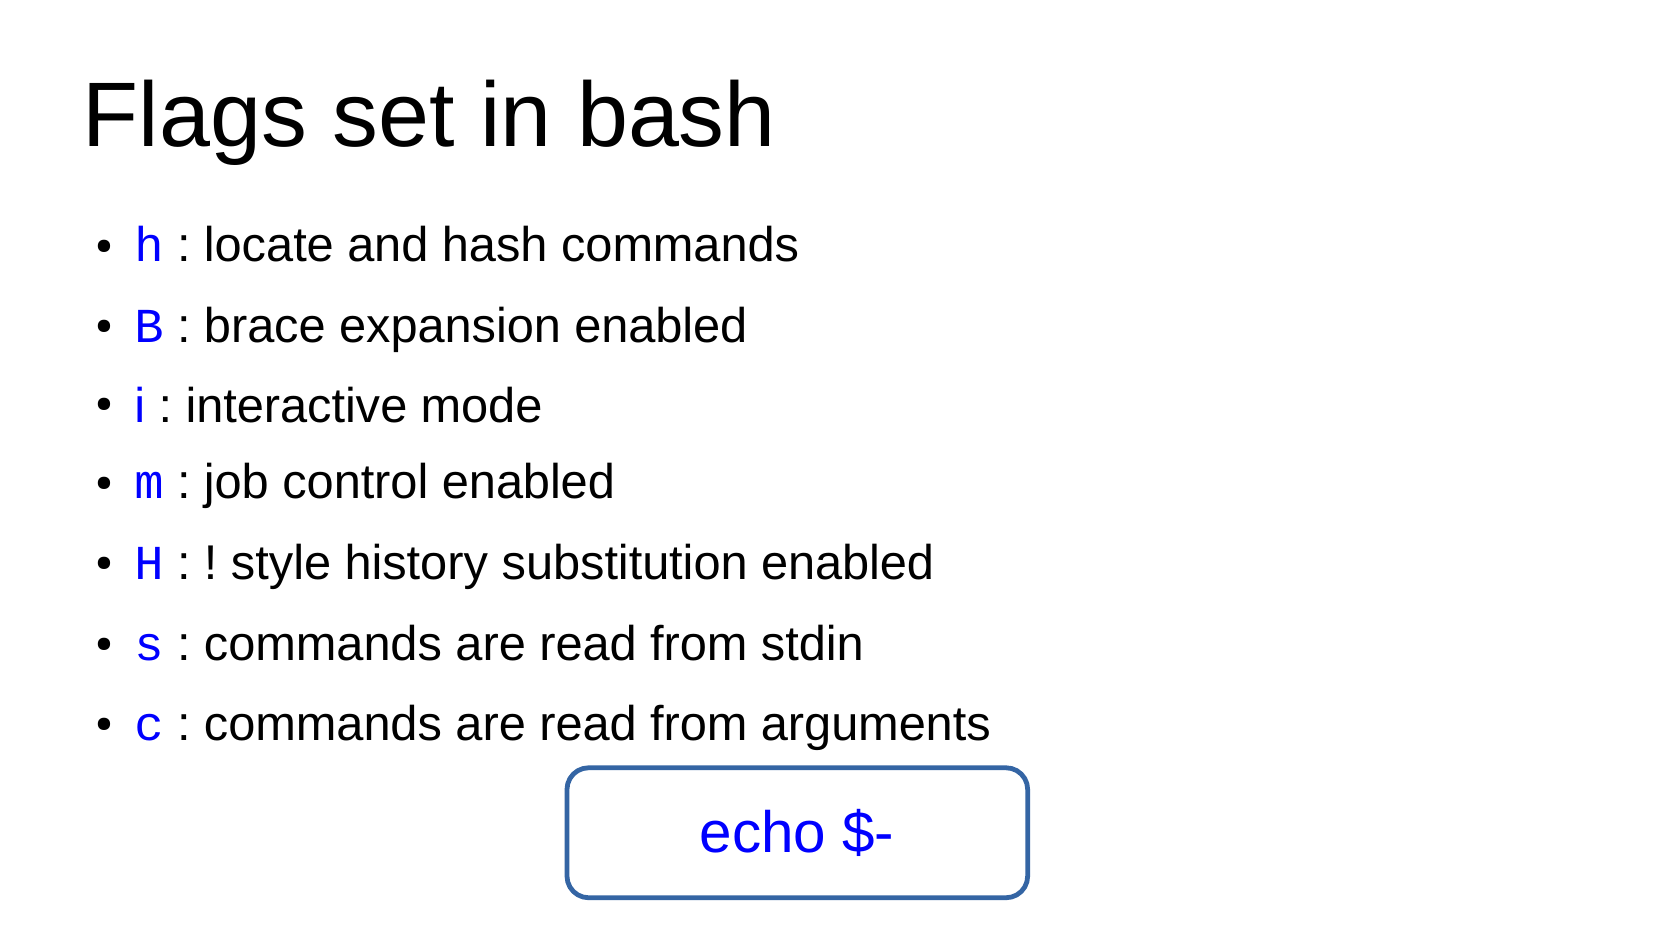

# Flags set in bash
h : locate and hash commands
B : brace expansion enabled
i : interactive mode
m : job control enabled
H : ! style history substitution enabled
s : commands are read from stdin
c : commands are read from arguments
echo $-